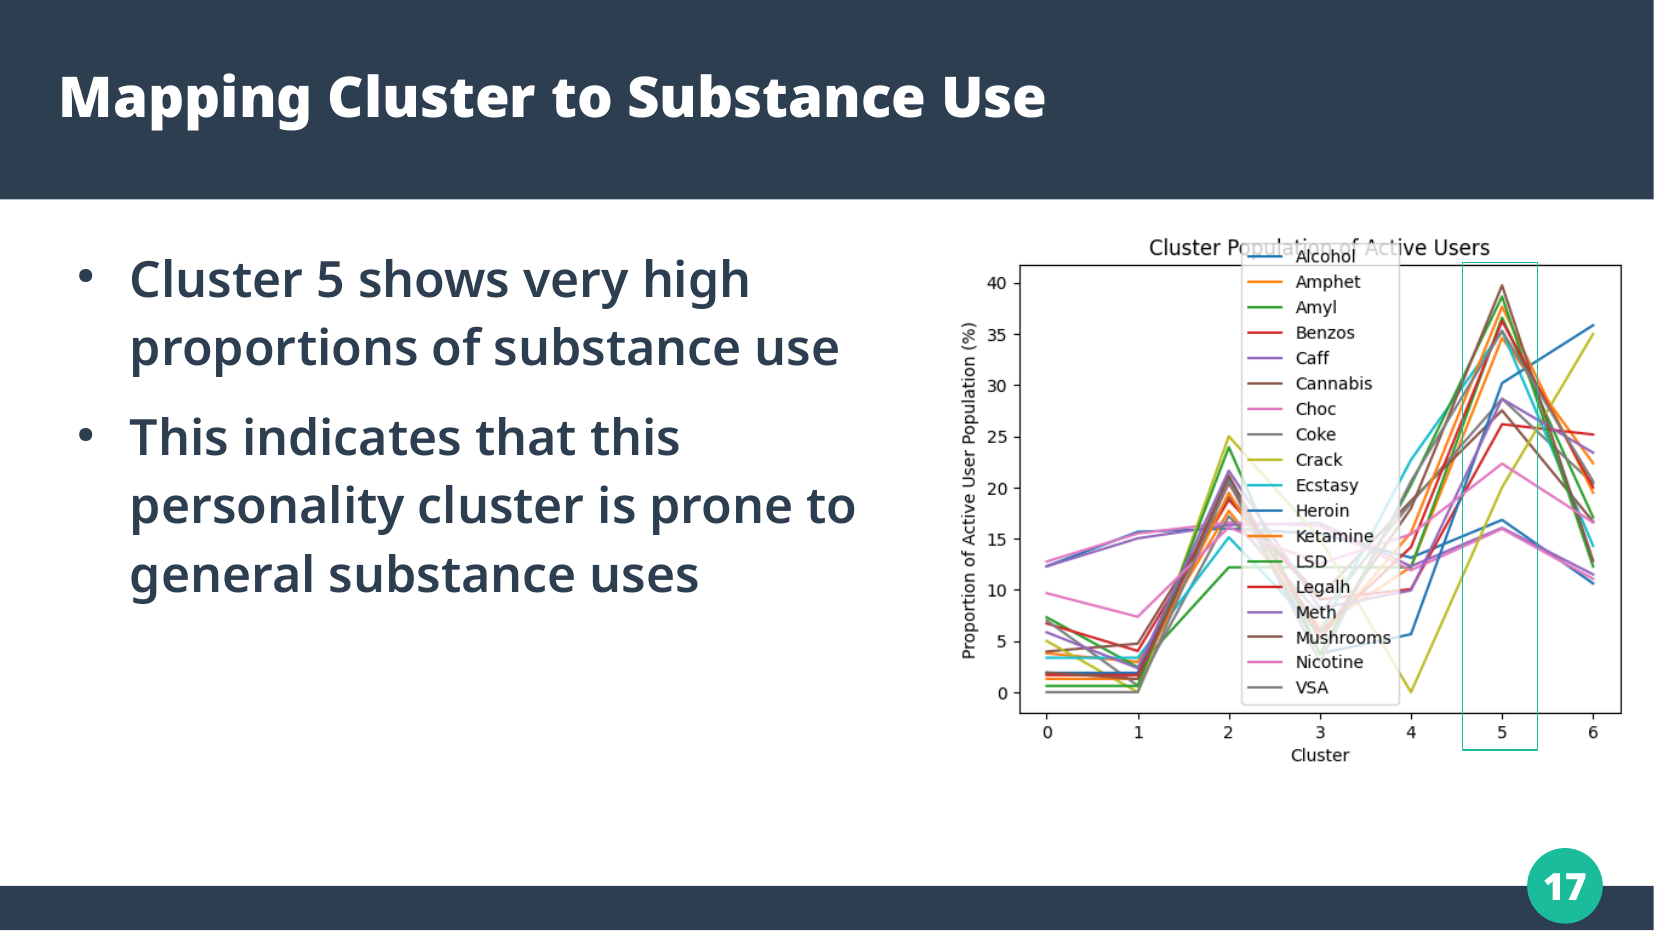

# Mapping Cluster to Substance Use
Cluster 5 shows very high proportions of substance use
This indicates that this personality cluster is prone to general substance uses